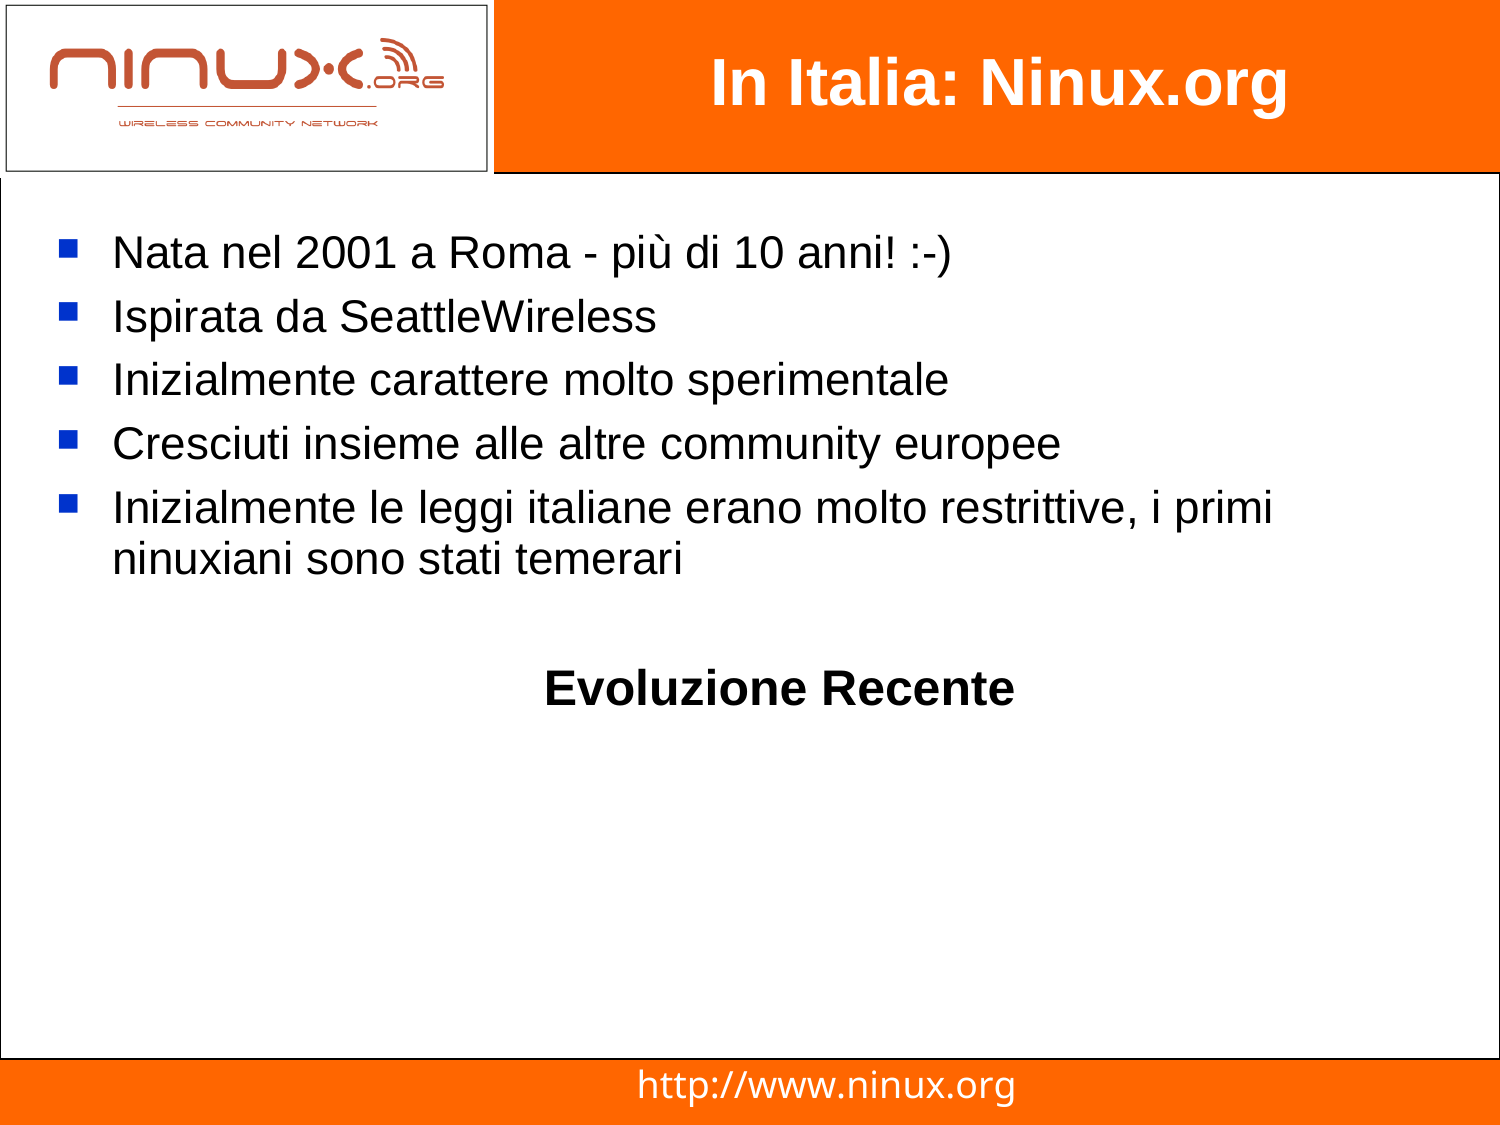

In Italia: Ninux.org
# Nata nel 2001 a Roma - più di 10 anni! :-)
Ispirata da SeattleWireless
Inizialmente carattere molto sperimentale
Cresciuti insieme alle altre community europee
Inizialmente le leggi italiane erano molto restrittive, i primi ninuxiani sono stati temerari
Evoluzione Recente
http://www.ninux.org